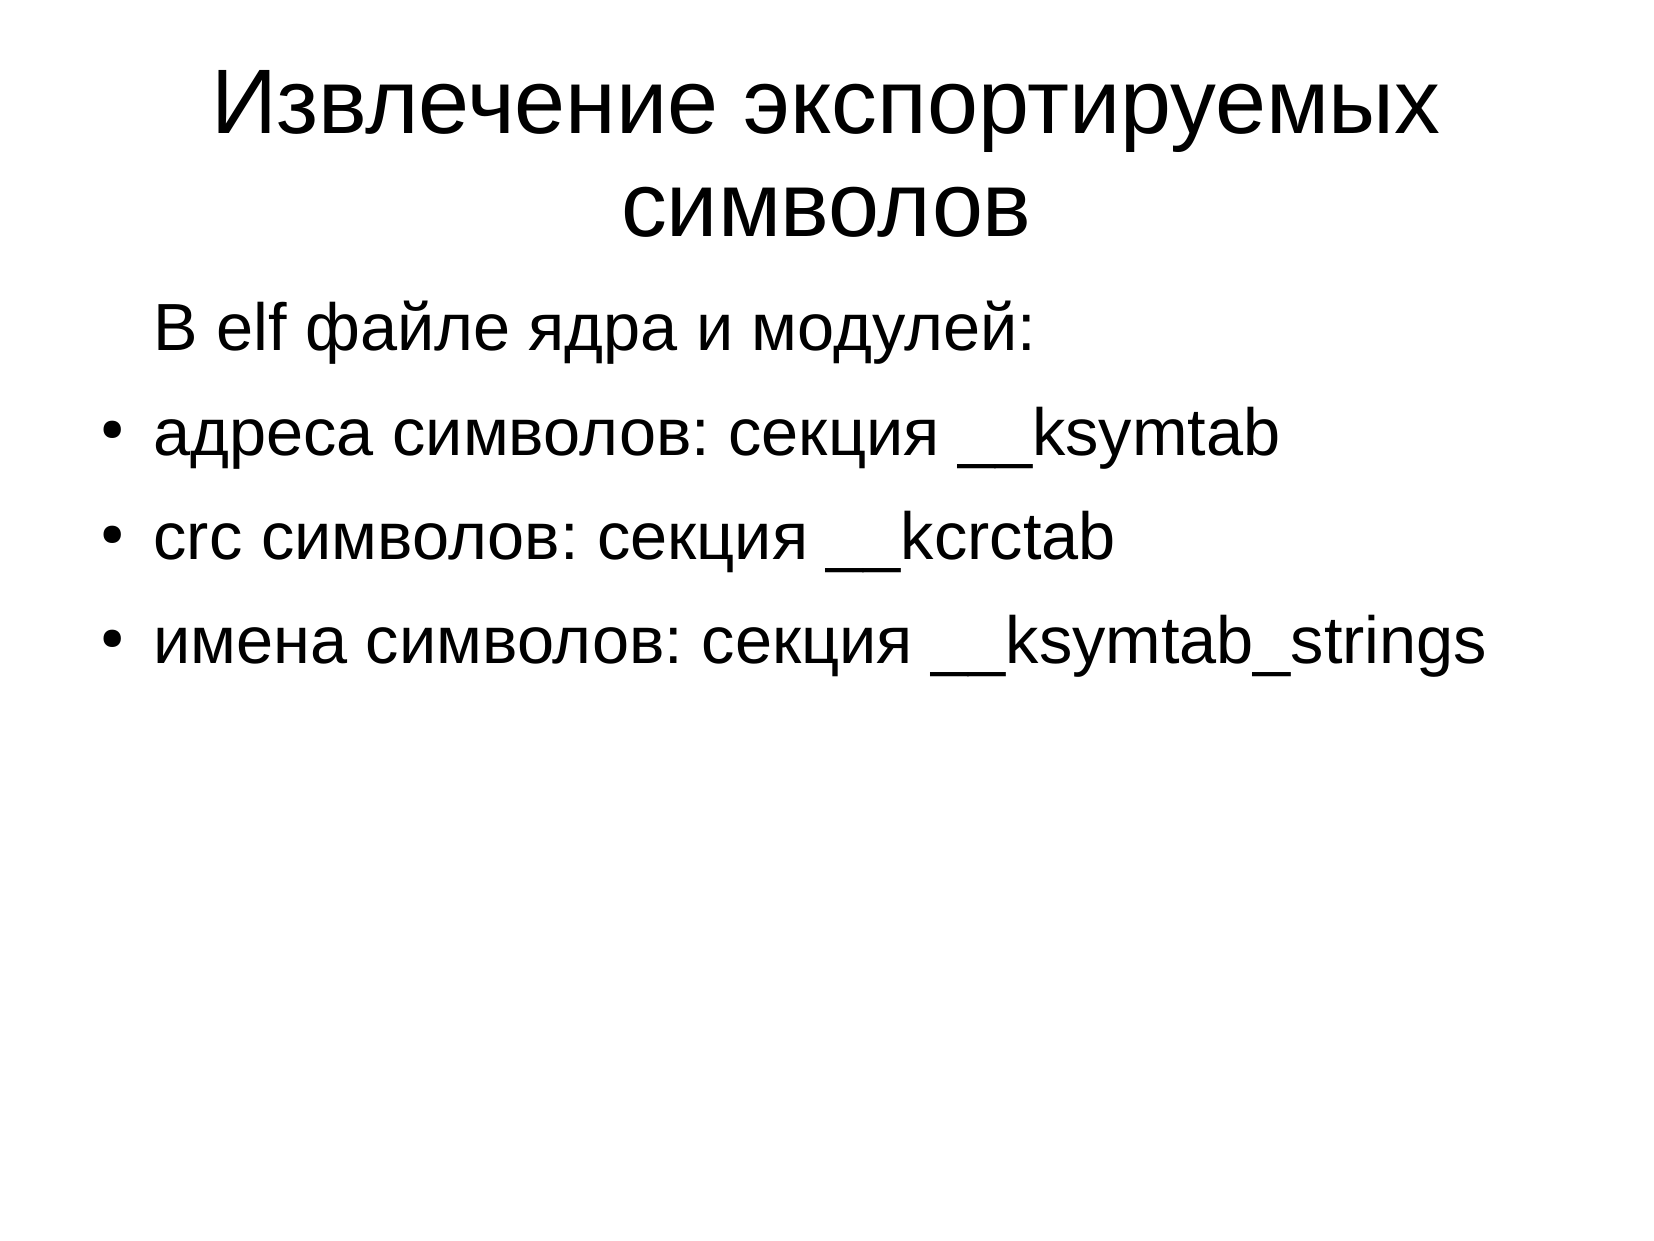

# Извлечение экспортируемых символов
В elf файле ядра и модулей:
адреса символов: секция __ksymtab
crc символов: секция __kcrctab
имена символов: секция __ksymtab_strings